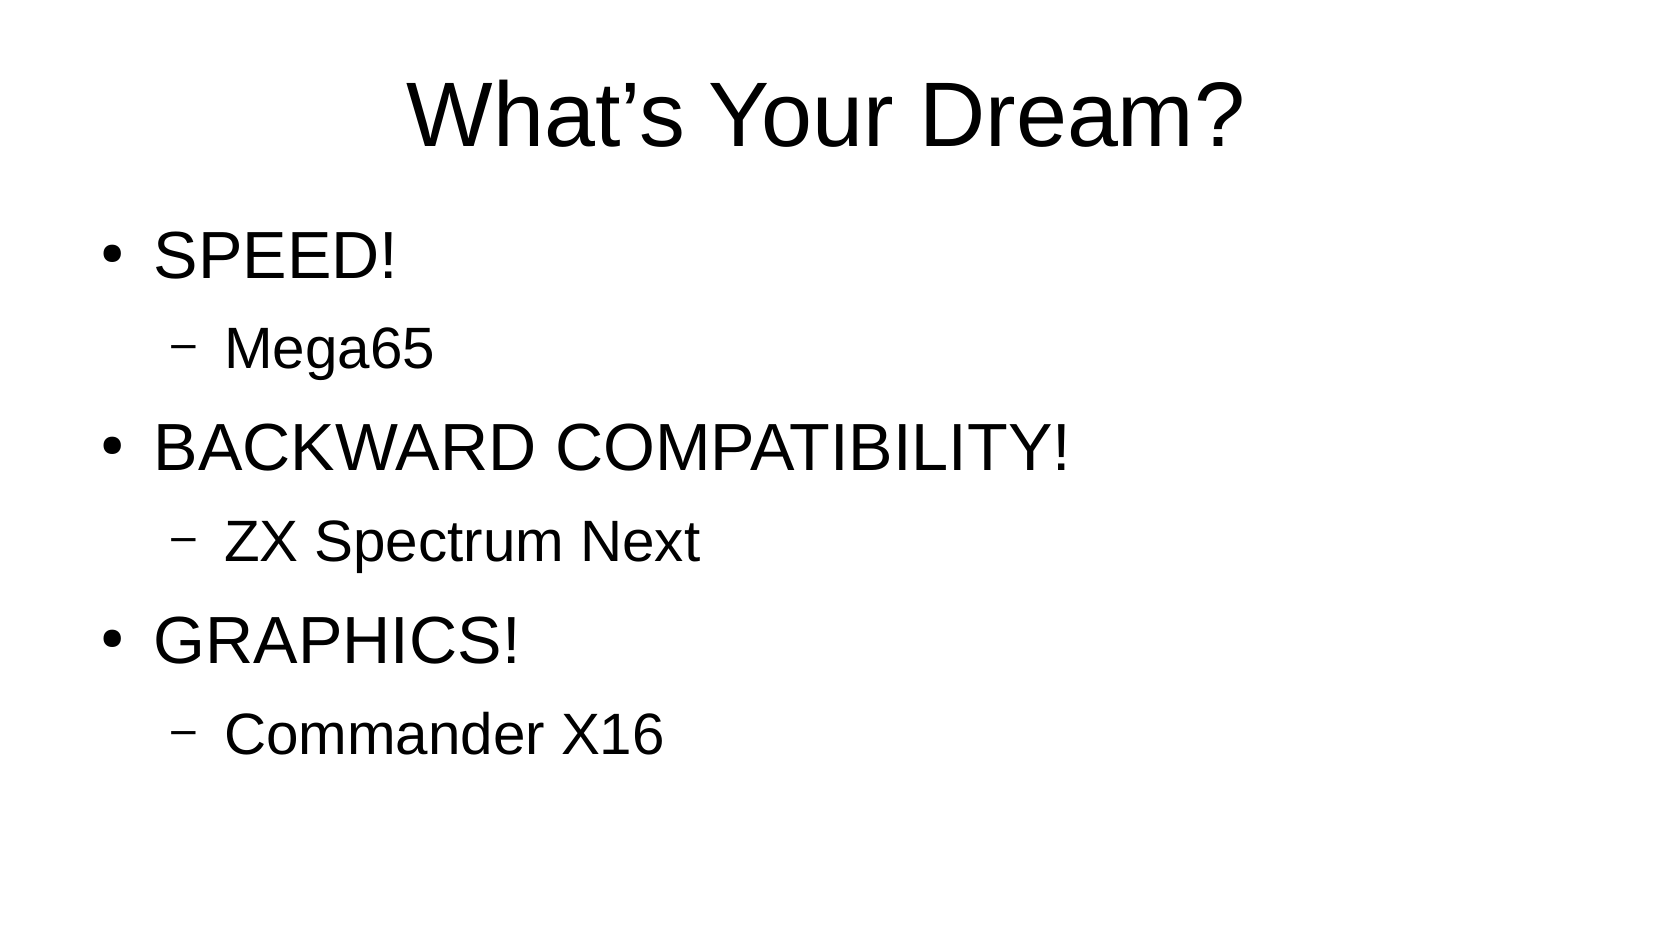

# What’s Your Dream?
SPEED!
Mega65
BACKWARD COMPATIBILITY!
ZX Spectrum Next
GRAPHICS!
Commander X16